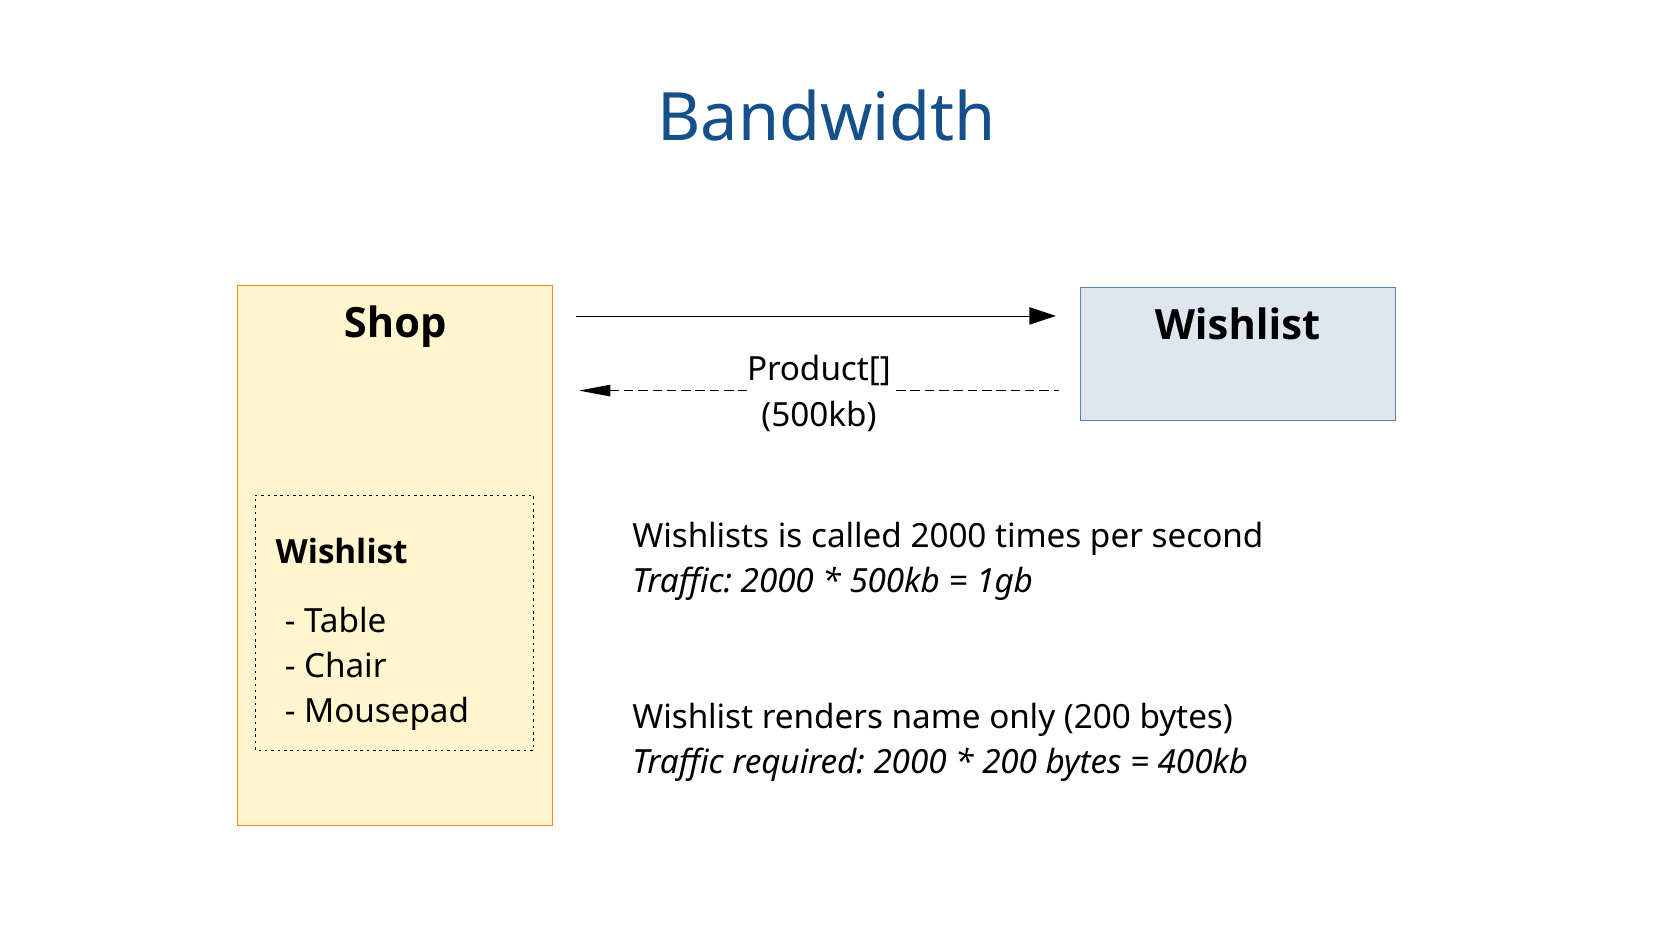

# Bandwidth
Shop
Wishlist
Product[]
(500kb)
Wishlists is called 2000 times per second
Traffic: 2000 * 500kb = 1gb
Wishlist renders name only (200 bytes)
Traffic required: 2000 * 200 bytes = 400kb
Wishlist
- Table
- Chair
- Mousepad